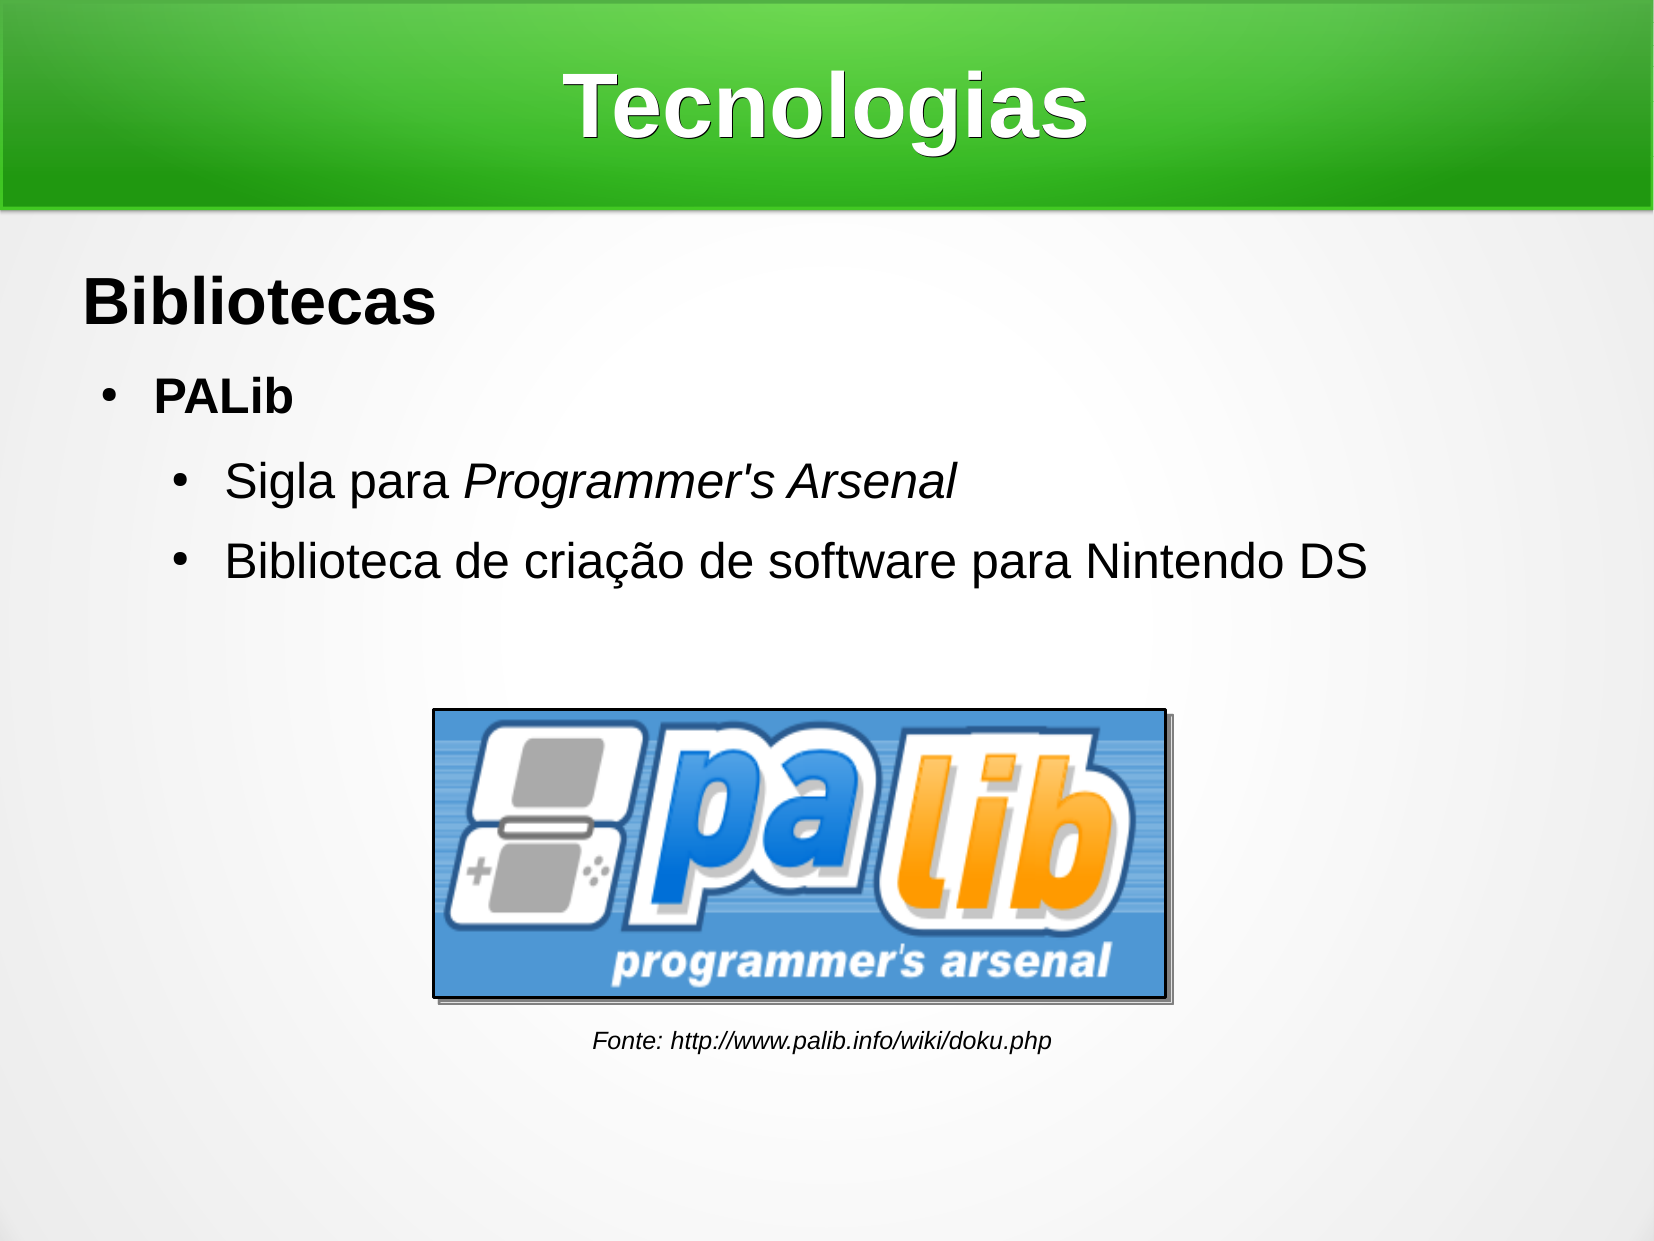

# Tecnologias
Bibliotecas
PALib
Sigla para Programmer's Arsenal
Biblioteca de criação de software para Nintendo DS
Fonte: http://www.palib.info/wiki/doku.php